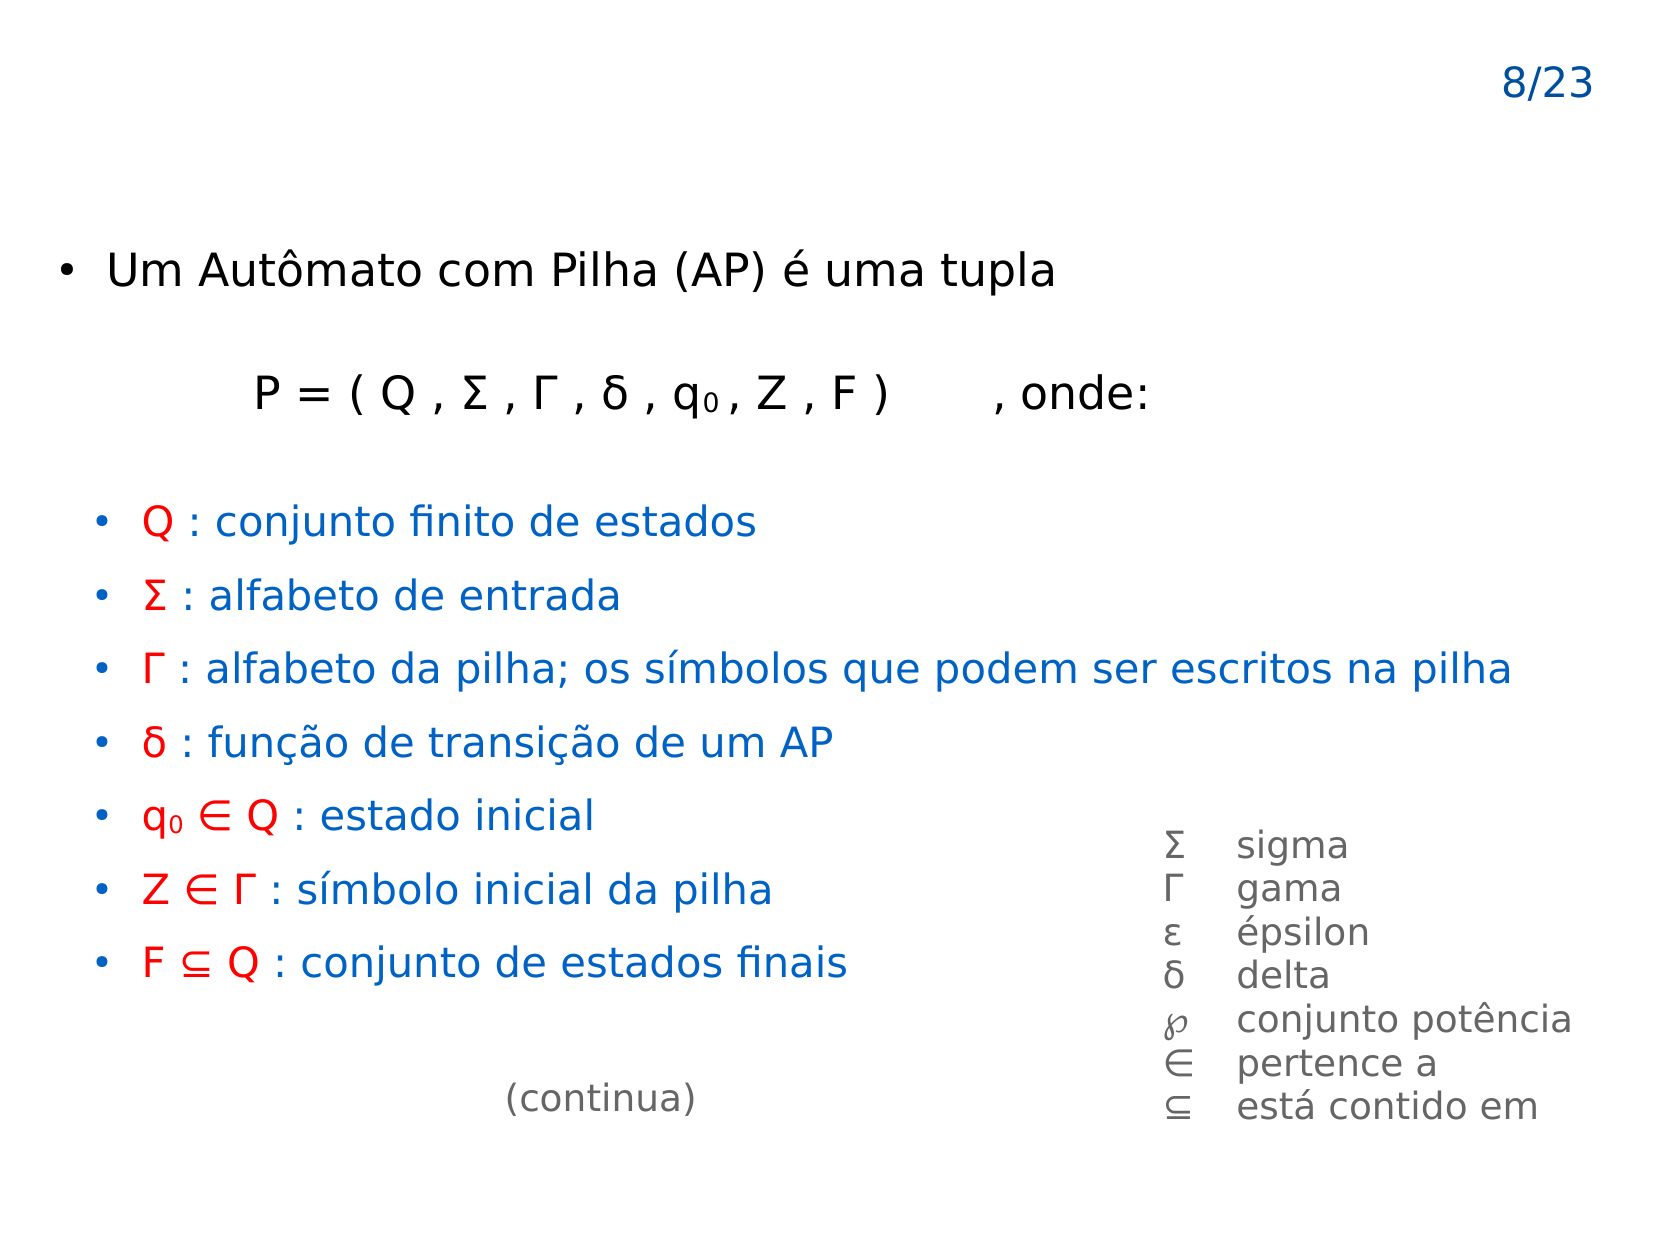

#
8
Um Autômato com Pilha (AP) é uma tupla
		P = ( Q , Σ , Γ , δ , q0 , Z , F )		, onde:
Q : conjunto finito de estados
Σ : alfabeto de entrada
Γ : alfabeto da pilha; os símbolos que podem ser escritos na pilha
δ : função de transição de um AP
q0 ∈ Q : estado inicial
Z ∈ Γ : símbolo inicial da pilha
F ⊆ Q : conjunto de estados finais
Σ	sigma
Γ 	gama
ε 	épsilon
δ	delta
℘	conjunto potência
∈ 	pertence a
⊆	está contido em
(continua)